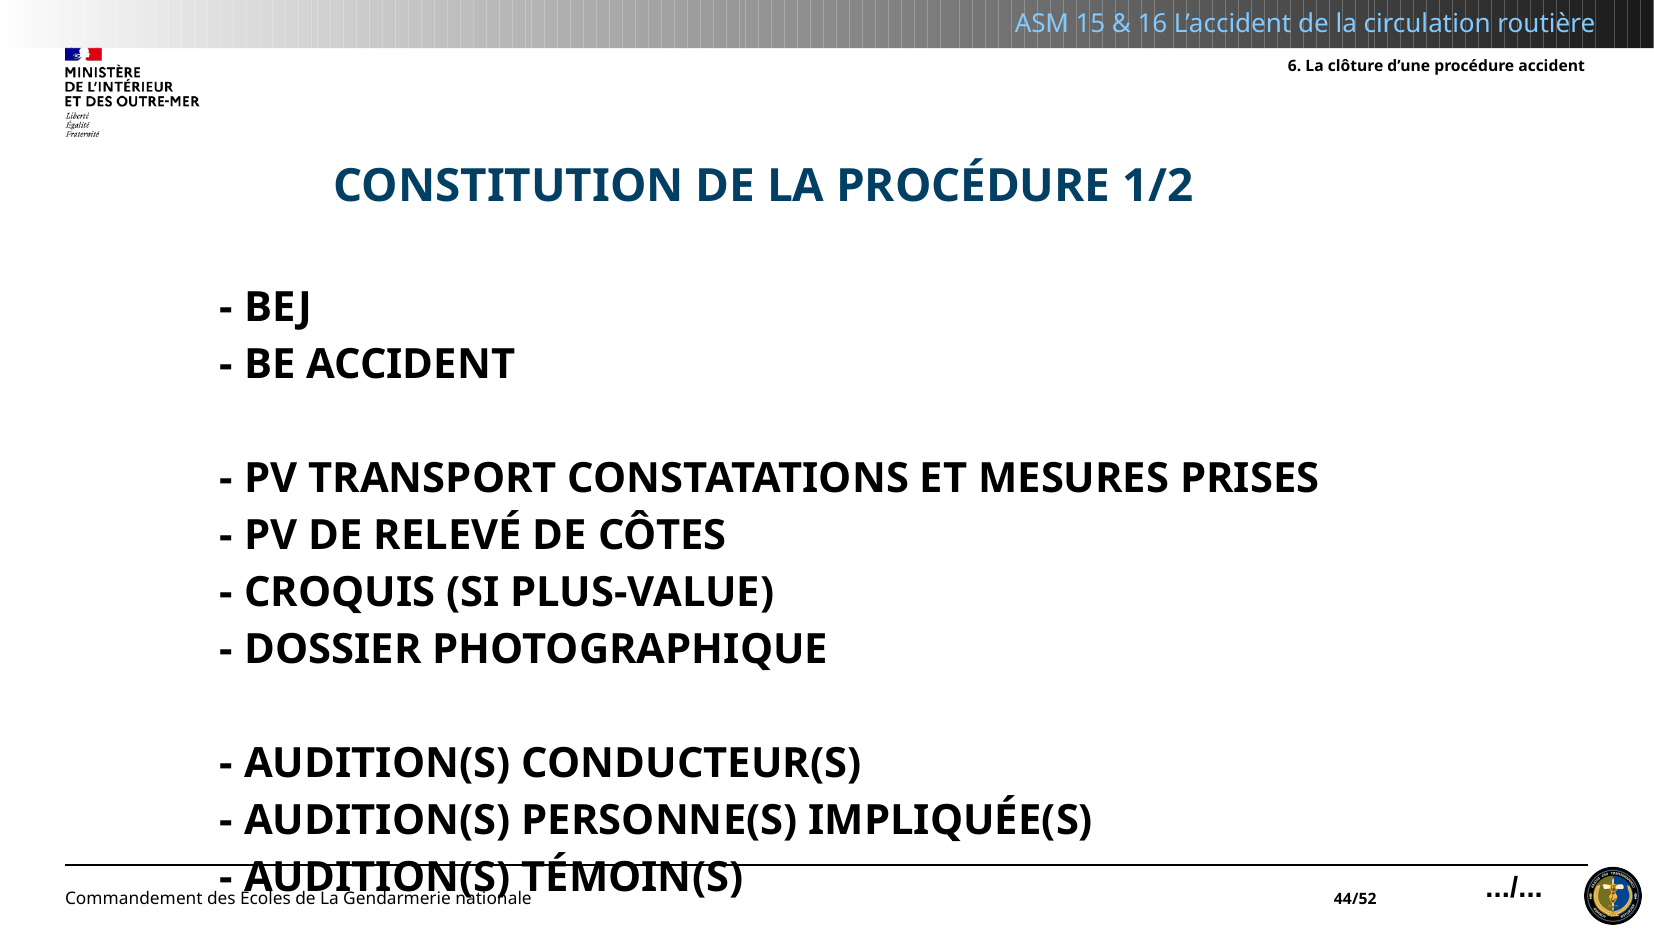

# 6. La clôture d’une procédure accident
CONSTITUTION DE LA PROCÉDURE 1/2
- BEJ
- BE ACCIDENT
- PV TRANSPORT CONSTATATIONS ET MESURES PRISES
- PV DE RELEVÉ DE CÔTES
- CROQUIS (SI PLUS-VALUE)
- DOSSIER PHOTOGRAPHIQUE
- AUDITION(S) CONDUCTEUR(S)
- AUDITION(S) PERSONNE(S) IMPLIQUÉE(S)
- AUDITION(S) TÉMOIN(S)
.../...